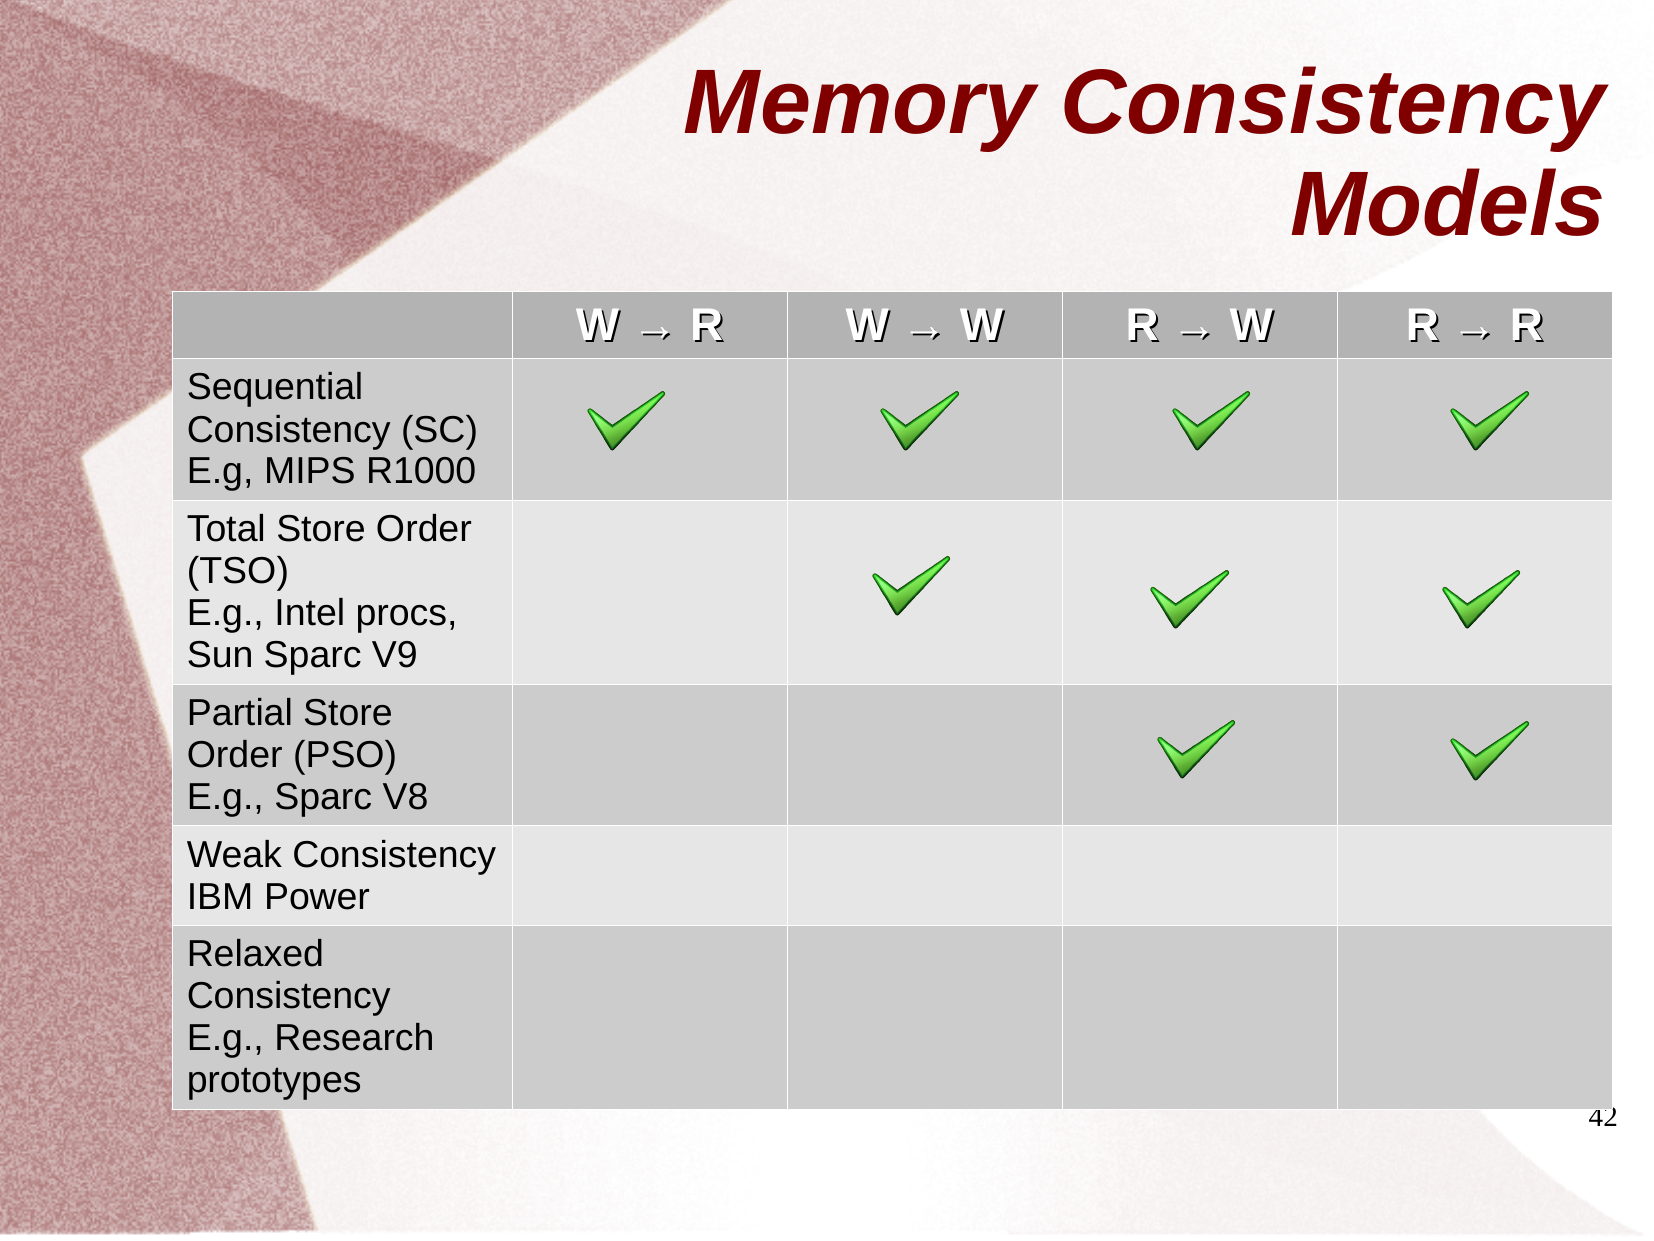

# Memory Consistency Models
| | W → R | W → W | R → W | R → R |
| --- | --- | --- | --- | --- |
| Sequential Consistency (SC) E.g, MIPS R1000 | | | | |
| Total Store Order (TSO) E.g., Intel procs, Sun Sparc V9 | | | | |
| Partial Store Order (PSO) E.g., Sparc V8 | | | | |
| Weak Consistency IBM Power | | | | |
| Relaxed Consistency E.g., Research prototypes | | | | |
42